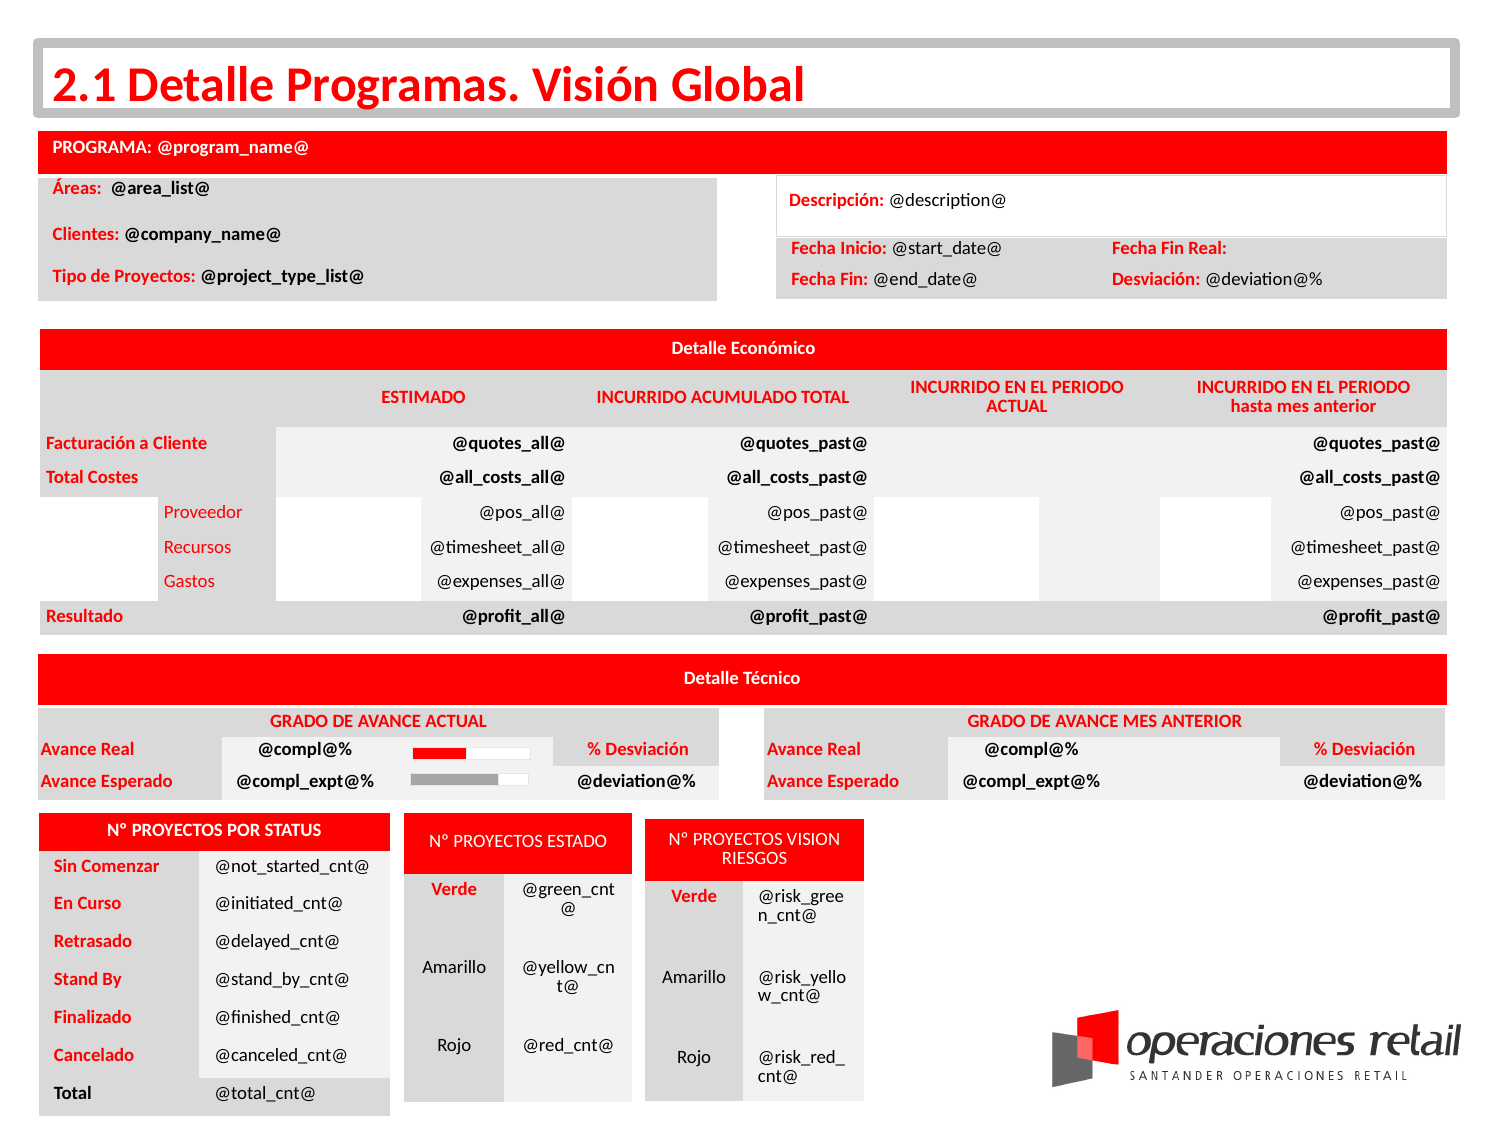

2.1 Detalle Programas. Visión Global
| PROGRAMA: @program\_name@ |
| --- |
Descripción: @description@
| Áreas: @area\_list@ |
| --- |
| Clientes: @company\_name@ |
| Tipo de Proyectos: @project\_type\_list@ |
| Fecha Inicio: @start\_date@ | Fecha Fin Real: |
| --- | --- |
| Fecha Fin: @end\_date@ | Desviación: @deviation@% |
| Detalle Económico | | | | | | | | | |
| --- | --- | --- | --- | --- | --- | --- | --- | --- | --- |
| | | ESTIMADO | | INCURRIDO ACUMULADO TOTAL | | INCURRIDO EN EL PERIODO ACTUAL | | INCURRIDO EN EL PERIODO hasta mes anterior | |
| Facturación a Cliente | | @quotes\_all@ | | @quotes\_past@ | | | | @quotes\_past@ | |
| Total Costes | | @all\_costs\_all@ | | @all\_costs\_past@ | | | | @all\_costs\_past@ | |
| | Proveedor | | @pos\_all@ | | @pos\_past@ | | | | @pos\_past@ |
| | Recursos | | @timesheet\_all@ | | @timesheet\_past@ | | | | @timesheet\_past@ |
| | Gastos | | @expenses\_all@ | | @expenses\_past@ | | | | @expenses\_past@ |
| Resultado | | @profit\_all@ | | @profit\_past@ | | | | @profit\_past@ | |
| Detalle Técnico |
| --- |
| GRADO DE AVANCE ACTUAL | | | |
| --- | --- | --- | --- |
| Avance Real | @compl@% | | % Desviación |
| Avance Esperado | @compl\_expt@% | | @deviation@% |
| GRADO DE AVANCE MES ANTERIOR | | | |
| --- | --- | --- | --- |
| Avance Real | @compl@% | | % Desviación |
| Avance Esperado | @compl\_expt@% | | @deviation@% |
| Nº PROYECTOS POR STATUS | |
| --- | --- |
| Sin Comenzar | @not\_started\_cnt@ |
| En Curso | @initiated\_cnt@ |
| Retrasado | @delayed\_cnt@ |
| Stand By | @stand\_by\_cnt@ |
| Finalizado | @finished\_cnt@ |
| Cancelado | @canceled\_cnt@ |
| Total | @total\_cnt@ |
| Nº PROYECTOS ESTADO | |
| --- | --- |
| Verde | @green\_cnt@ |
| Amarillo | @yellow\_cnt@ |
| Rojo | @red\_cnt@ |
| Nº PROYECTOS VISION RIESGOS | |
| --- | --- |
| Verde | @risk\_green\_cnt@ |
| Amarillo | @risk\_yellow\_cnt@ |
| Rojo | @risk\_red\_cnt@ |